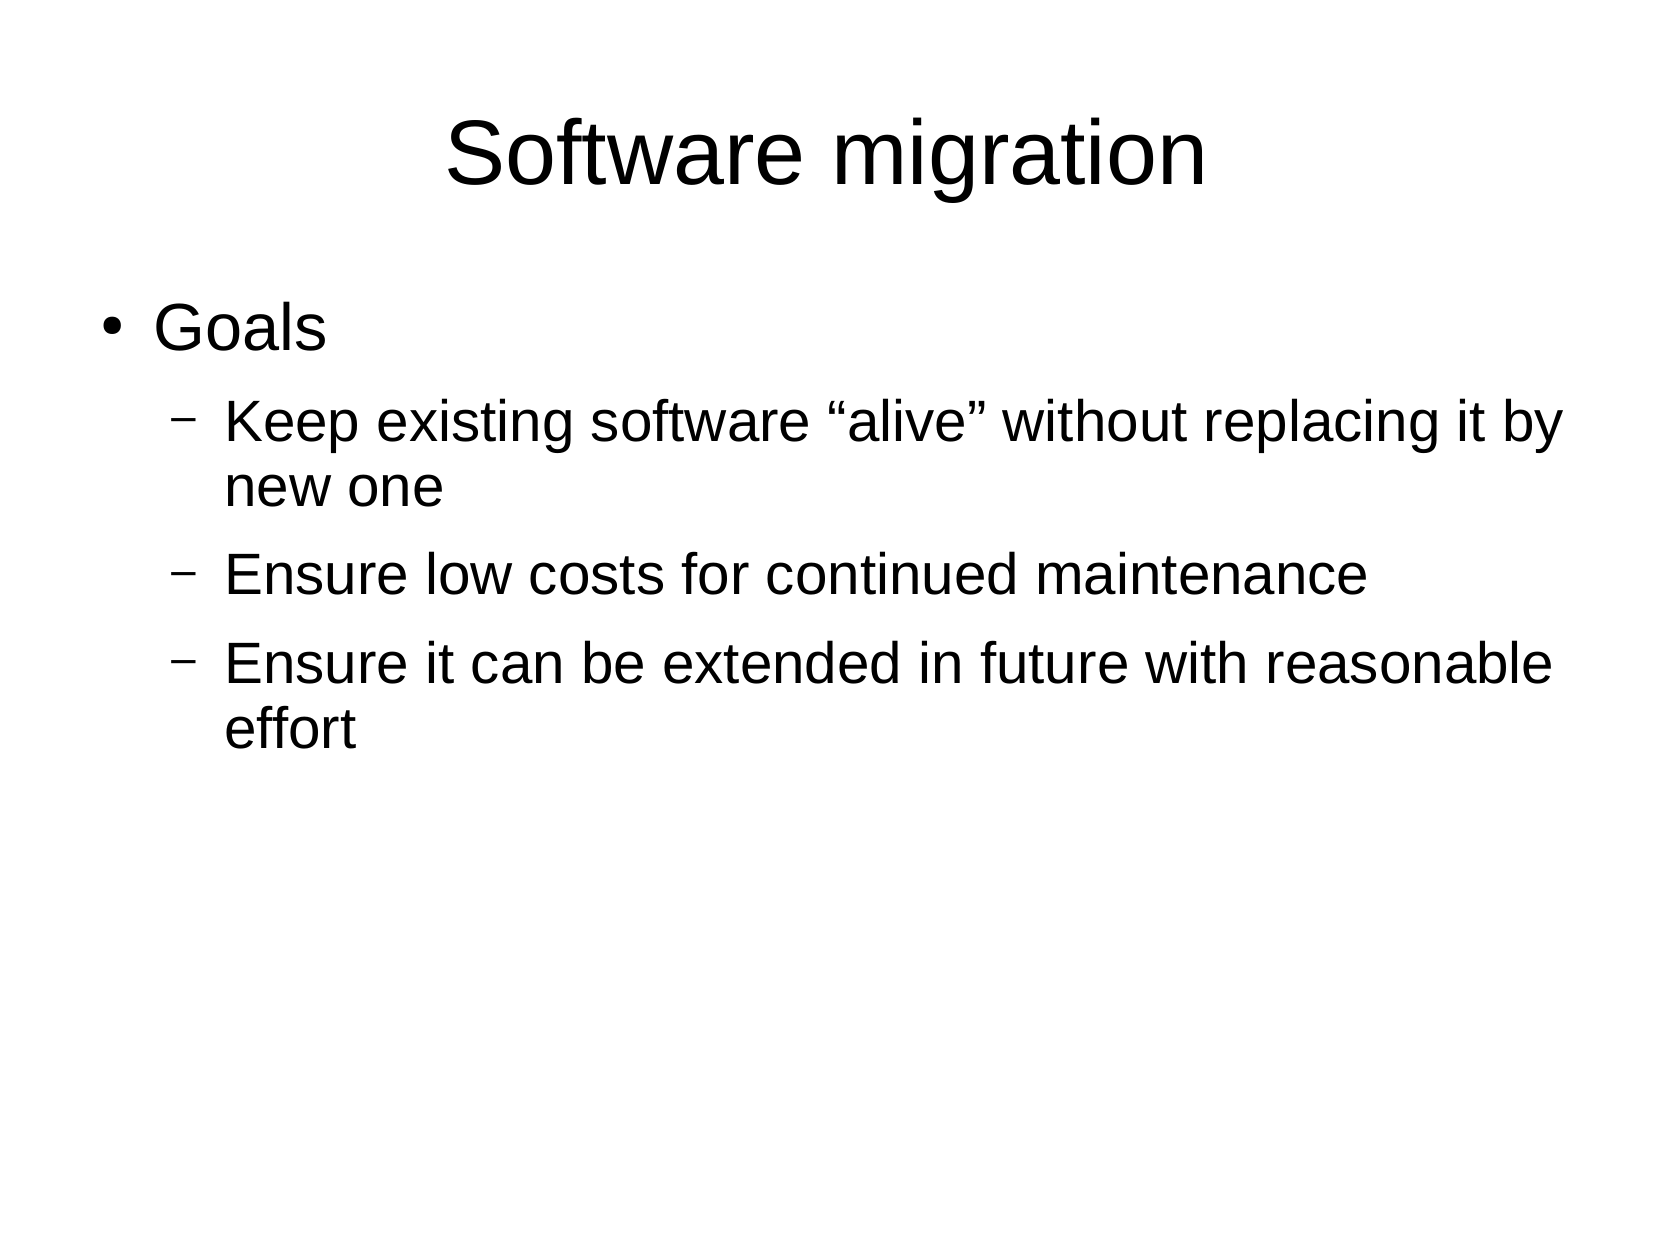

# Software migration
Goals
Keep existing software “alive” without replacing it by new one
Ensure low costs for continued maintenance
Ensure it can be extended in future with reasonable effort